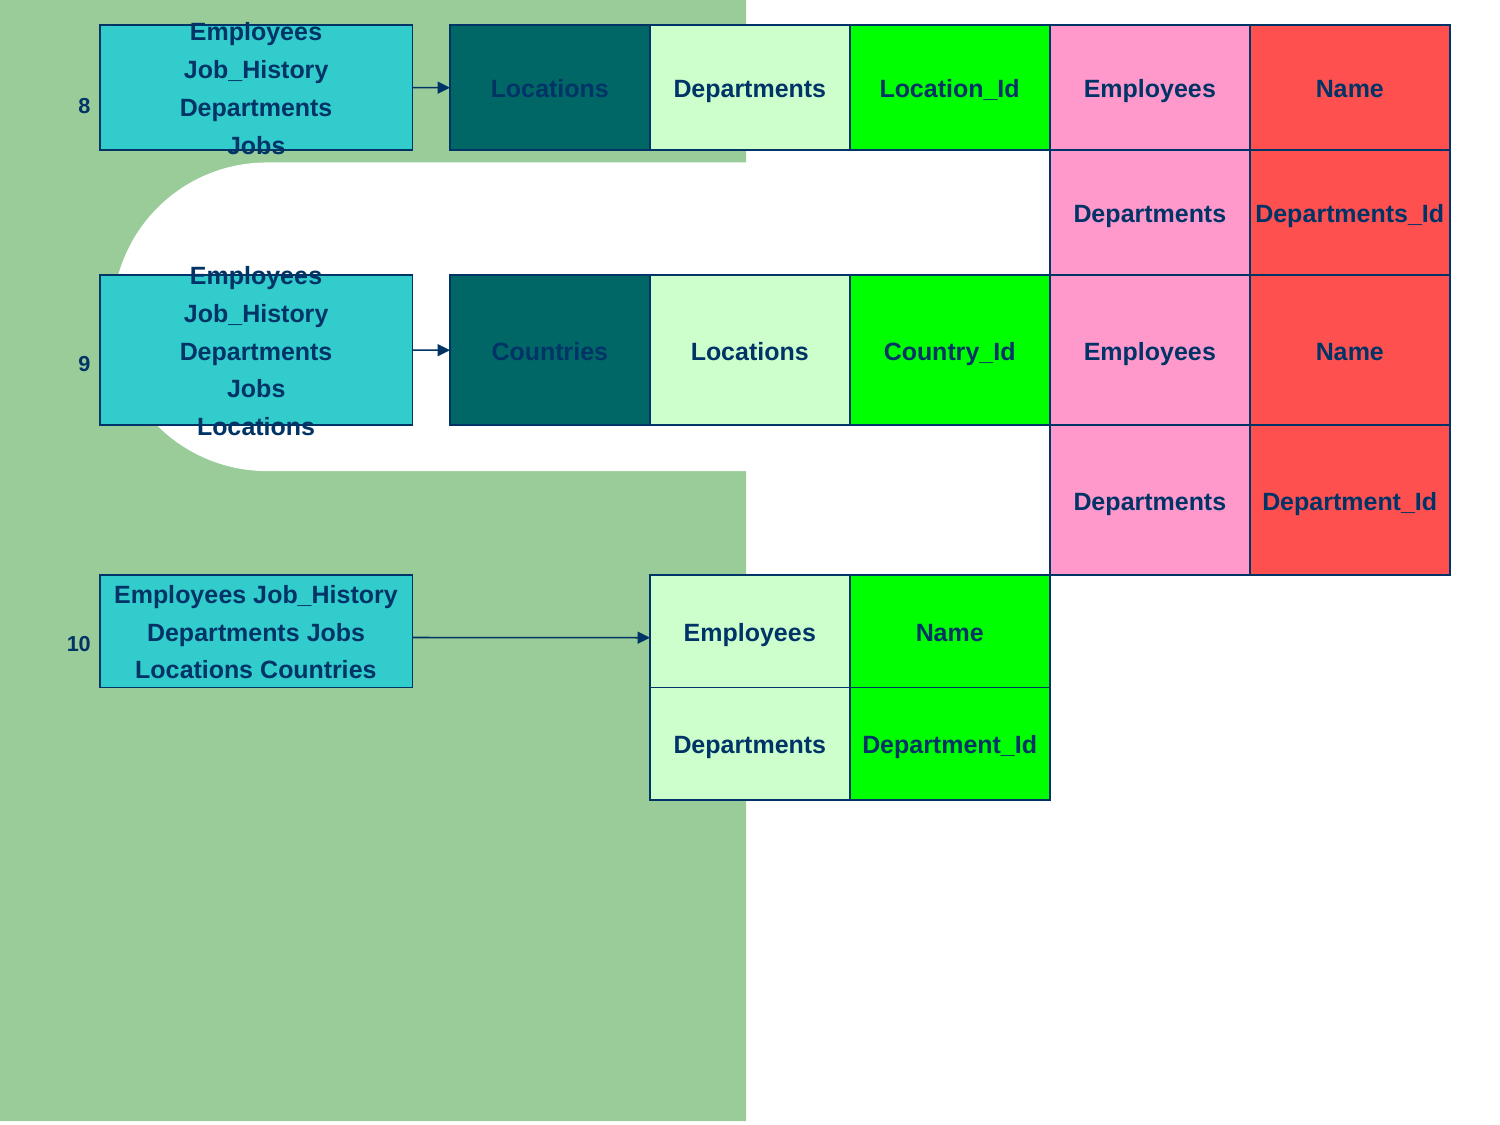

Employees
Job_History
Departments
Jobs
Locations
Departments
Location_Id
Employees
Name
8
Departments
Departments_Id
Employees
Job_History
Departments
Jobs
Locations
Countries
Locations
Country_Id
Employees
Name
9
Departments
Department_Id
Employees Job_History
Departments Jobs
Locations Countries
Employees
Name
10
Departments
Department_Id